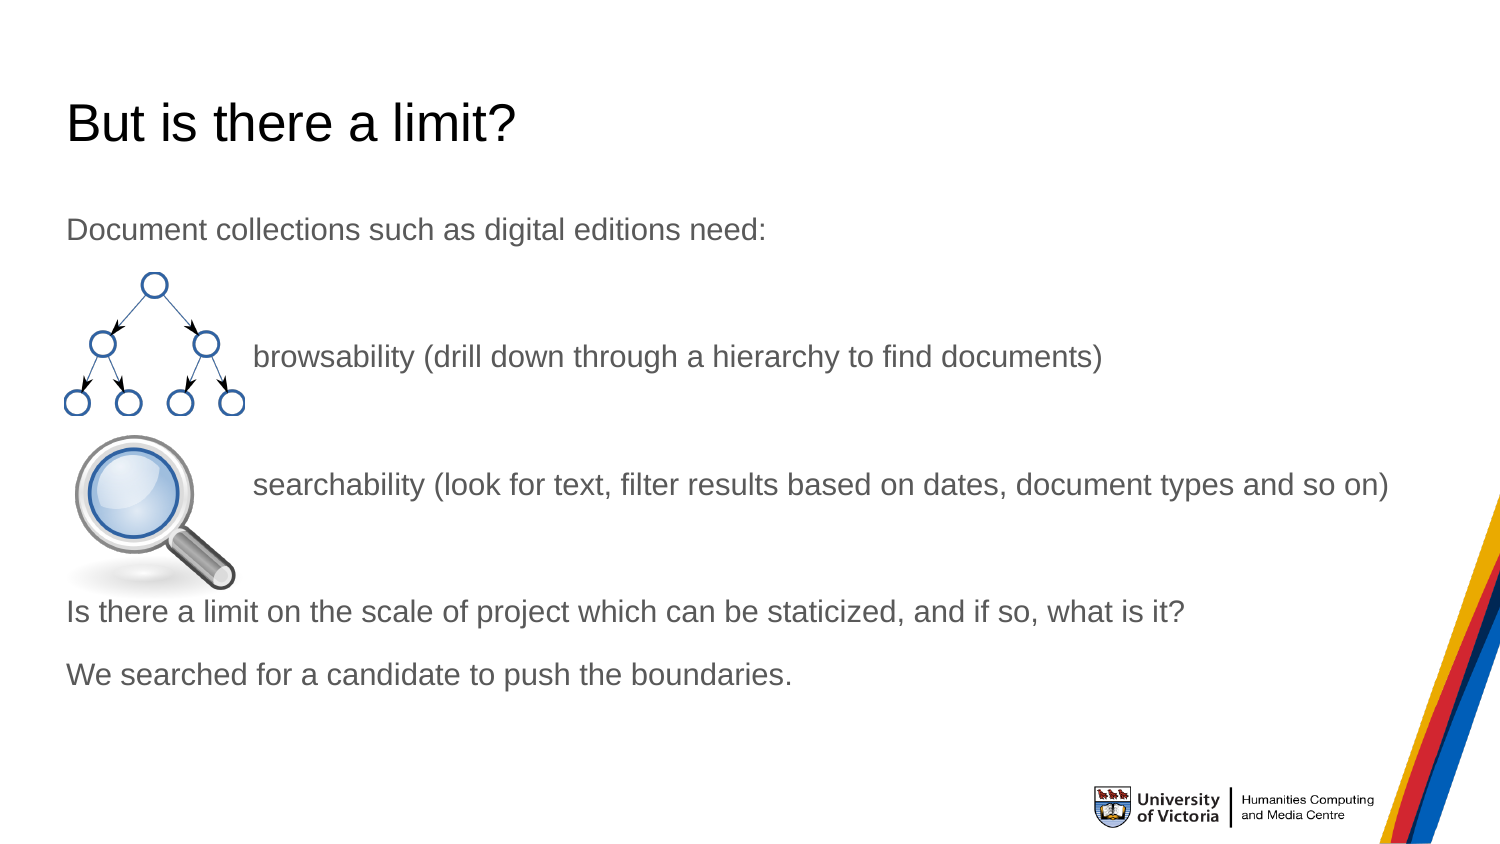

# But is there a limit?
Document collections such as digital editions need:
browsability (drill down through a hierarchy to find documents)
searchability (look for text, filter results based on dates, document types and so on)
Is there a limit on the scale of project which can be staticized, and if so, what is it?
We searched for a candidate to push the boundaries.